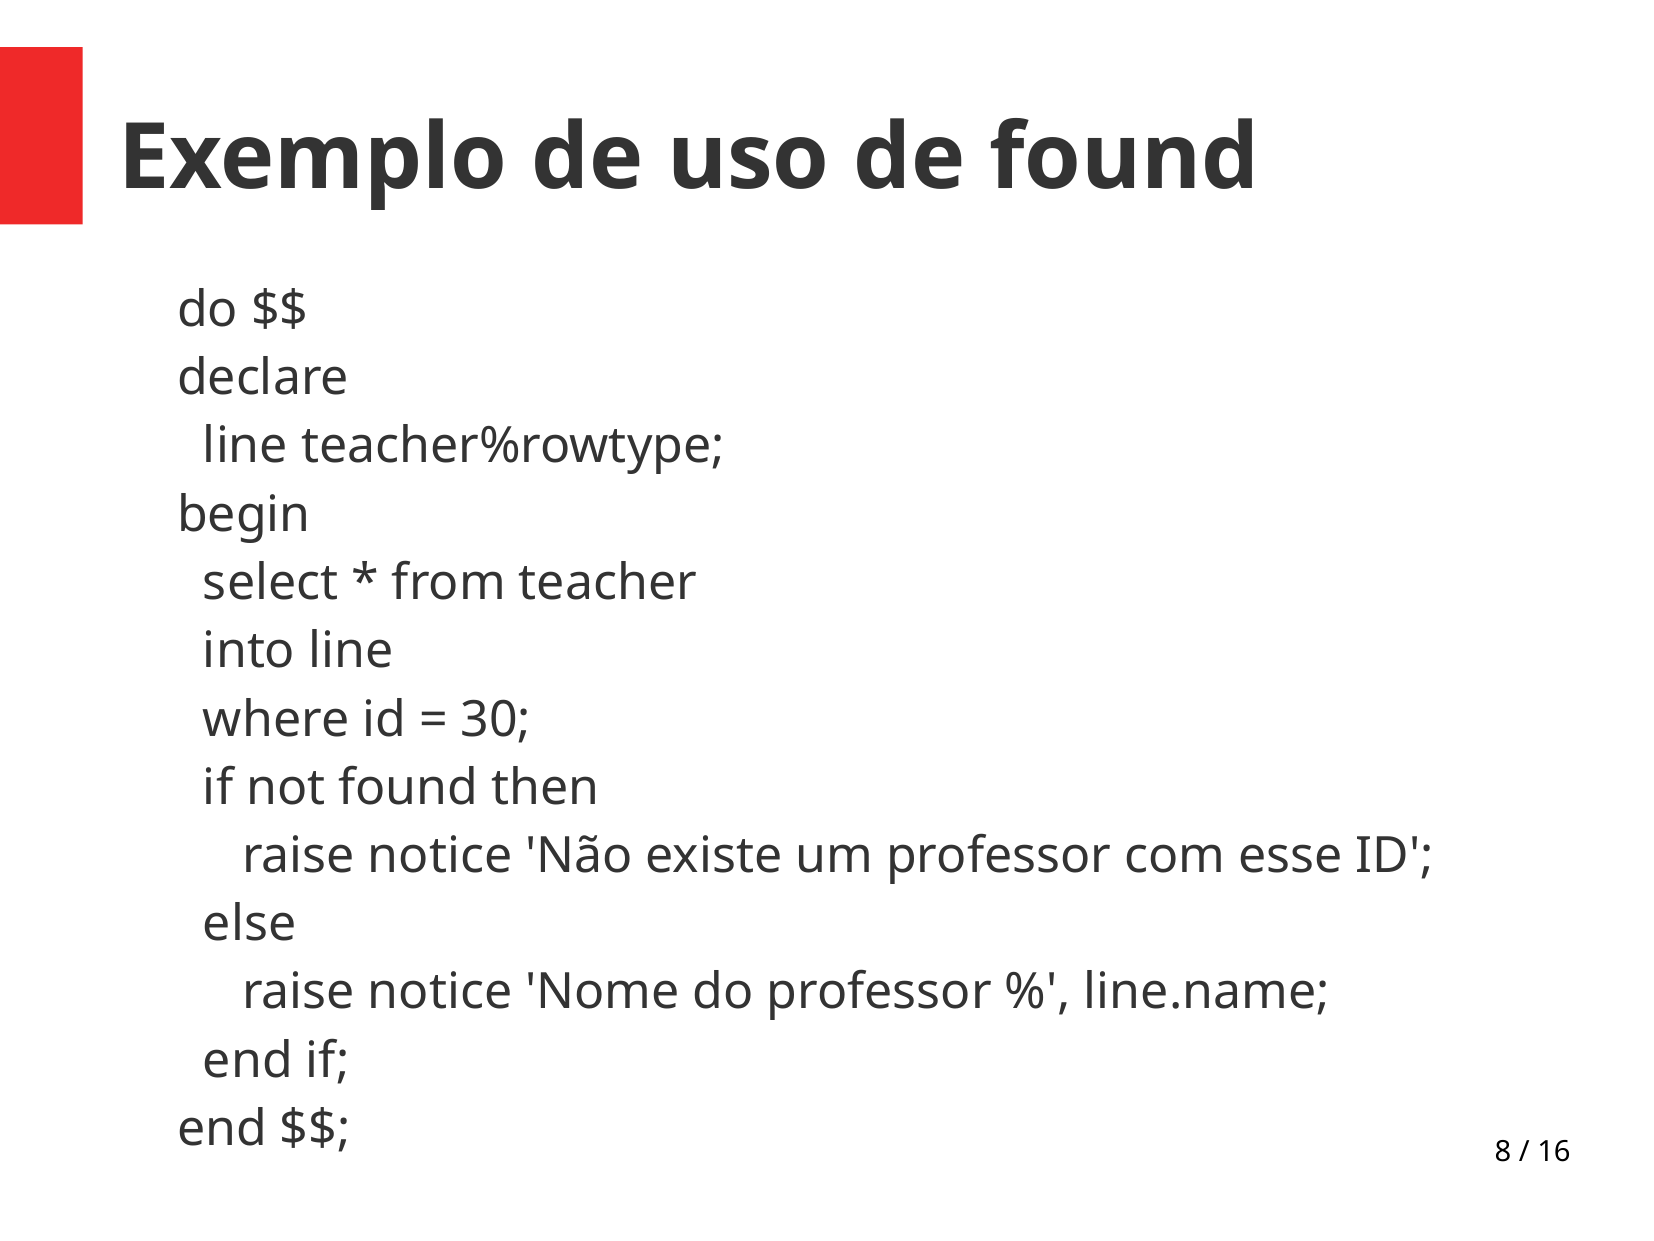

# Exemplo de uso de found
do $$
declare
 line teacher%rowtype;
begin
 select * from teacher
 into line
 where id = 30;
 if not found then
 raise notice 'Não existe um professor com esse ID';
 else
 raise notice 'Nome do professor %', line.name;
 end if;
end $$;
8